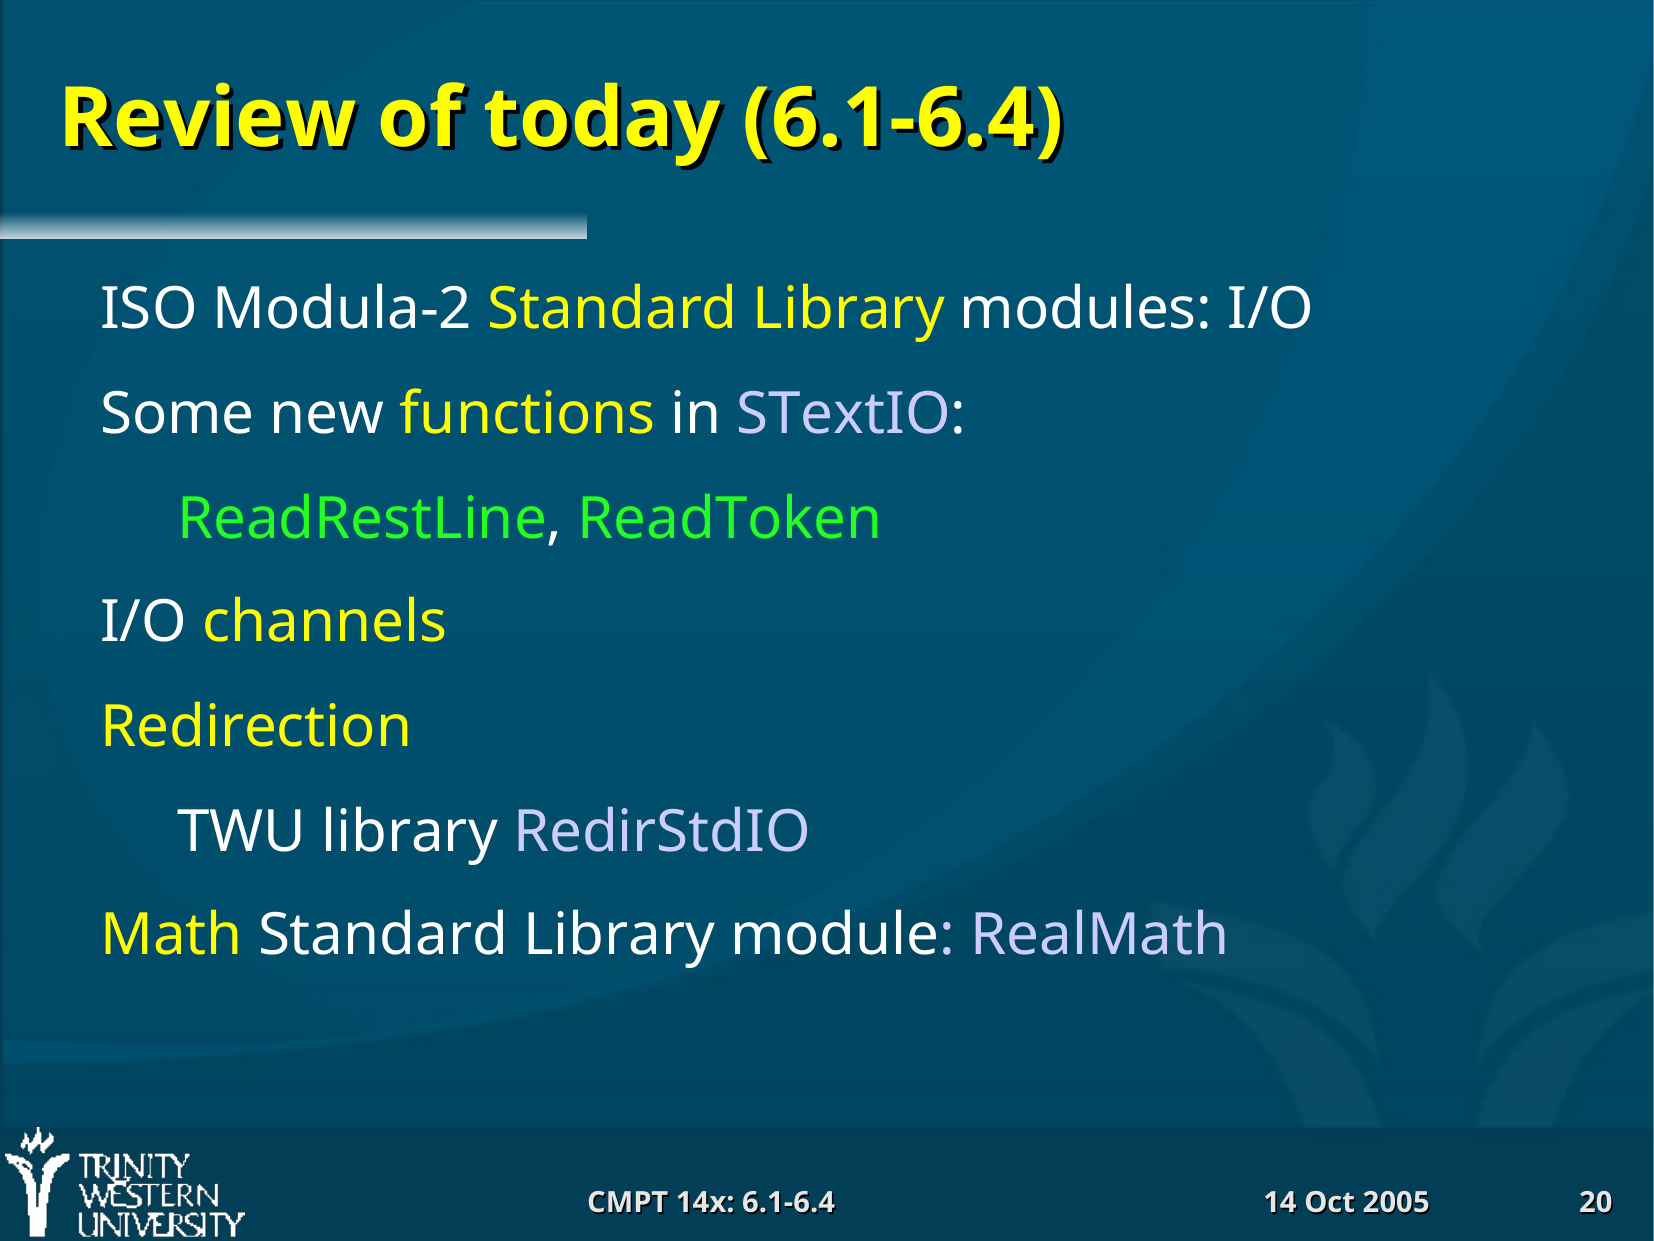

# Review of today (6.1-6.4)
ISO Modula-2 Standard Library modules: I/O
Some new functions in STextIO:
ReadRestLine, ReadToken
I/O channels
Redirection
TWU library RedirStdIO
Math Standard Library module: RealMath
CMPT 14x: 6.1-6.4
14 Oct 2005
20